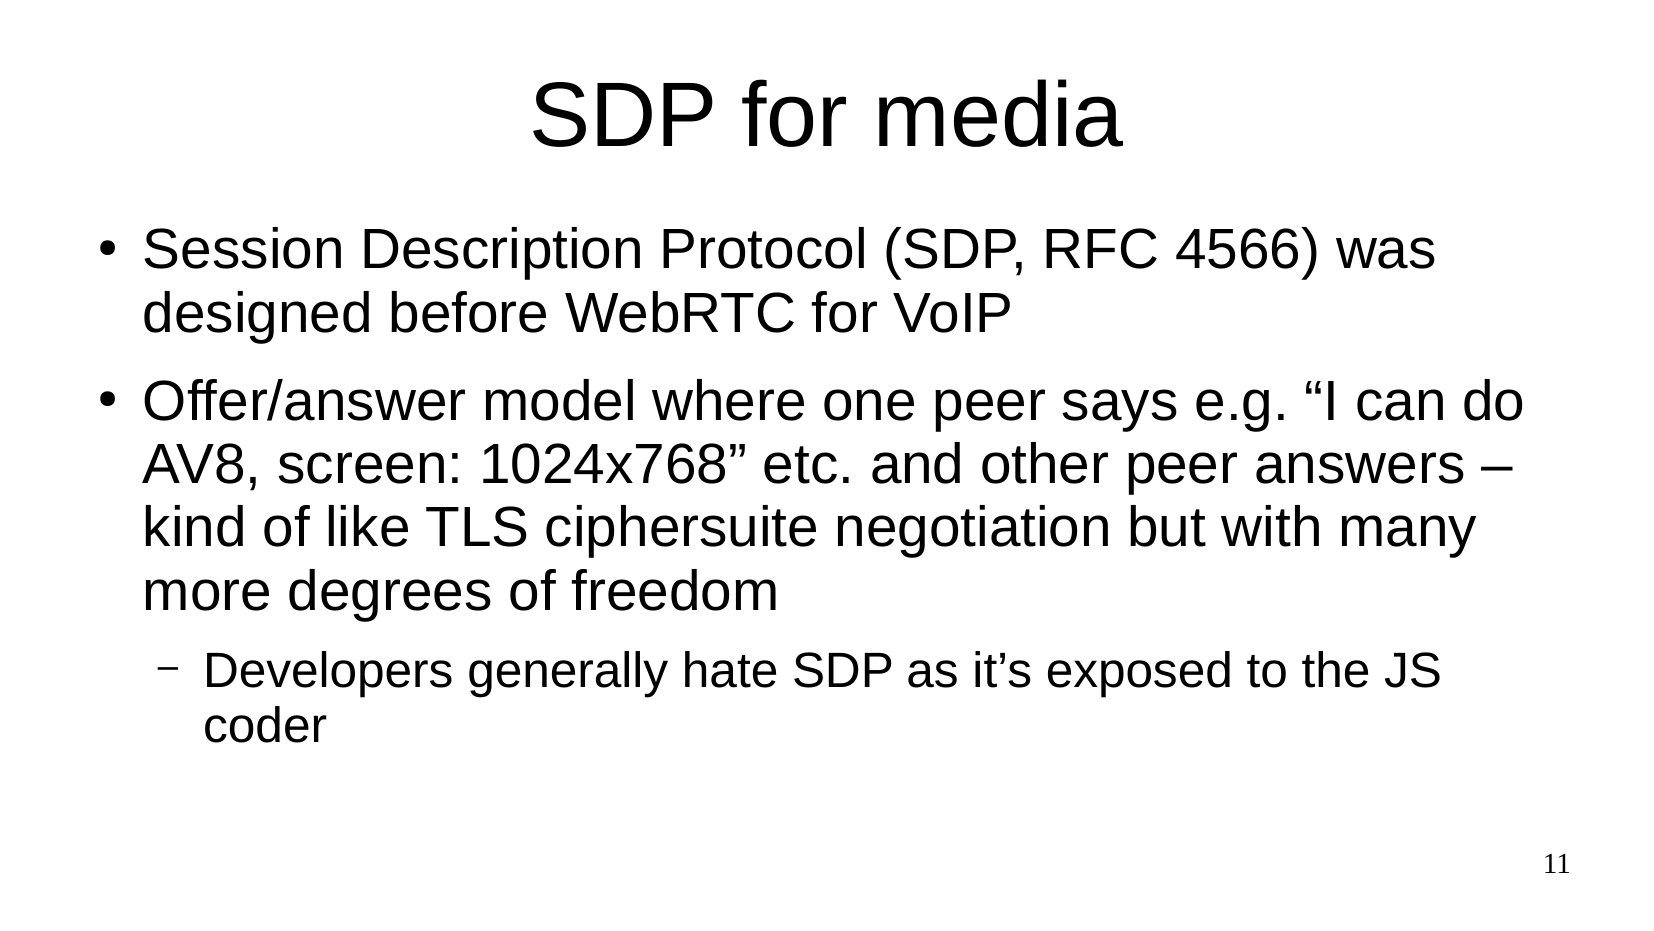

# SDP for media
Session Description Protocol (SDP, RFC 4566) was designed before WebRTC for VoIP
Offer/answer model where one peer says e.g. “I can do AV8, screen: 1024x768” etc. and other peer answers – kind of like TLS ciphersuite negotiation but with many more degrees of freedom
Developers generally hate SDP as it’s exposed to the JS coder
11